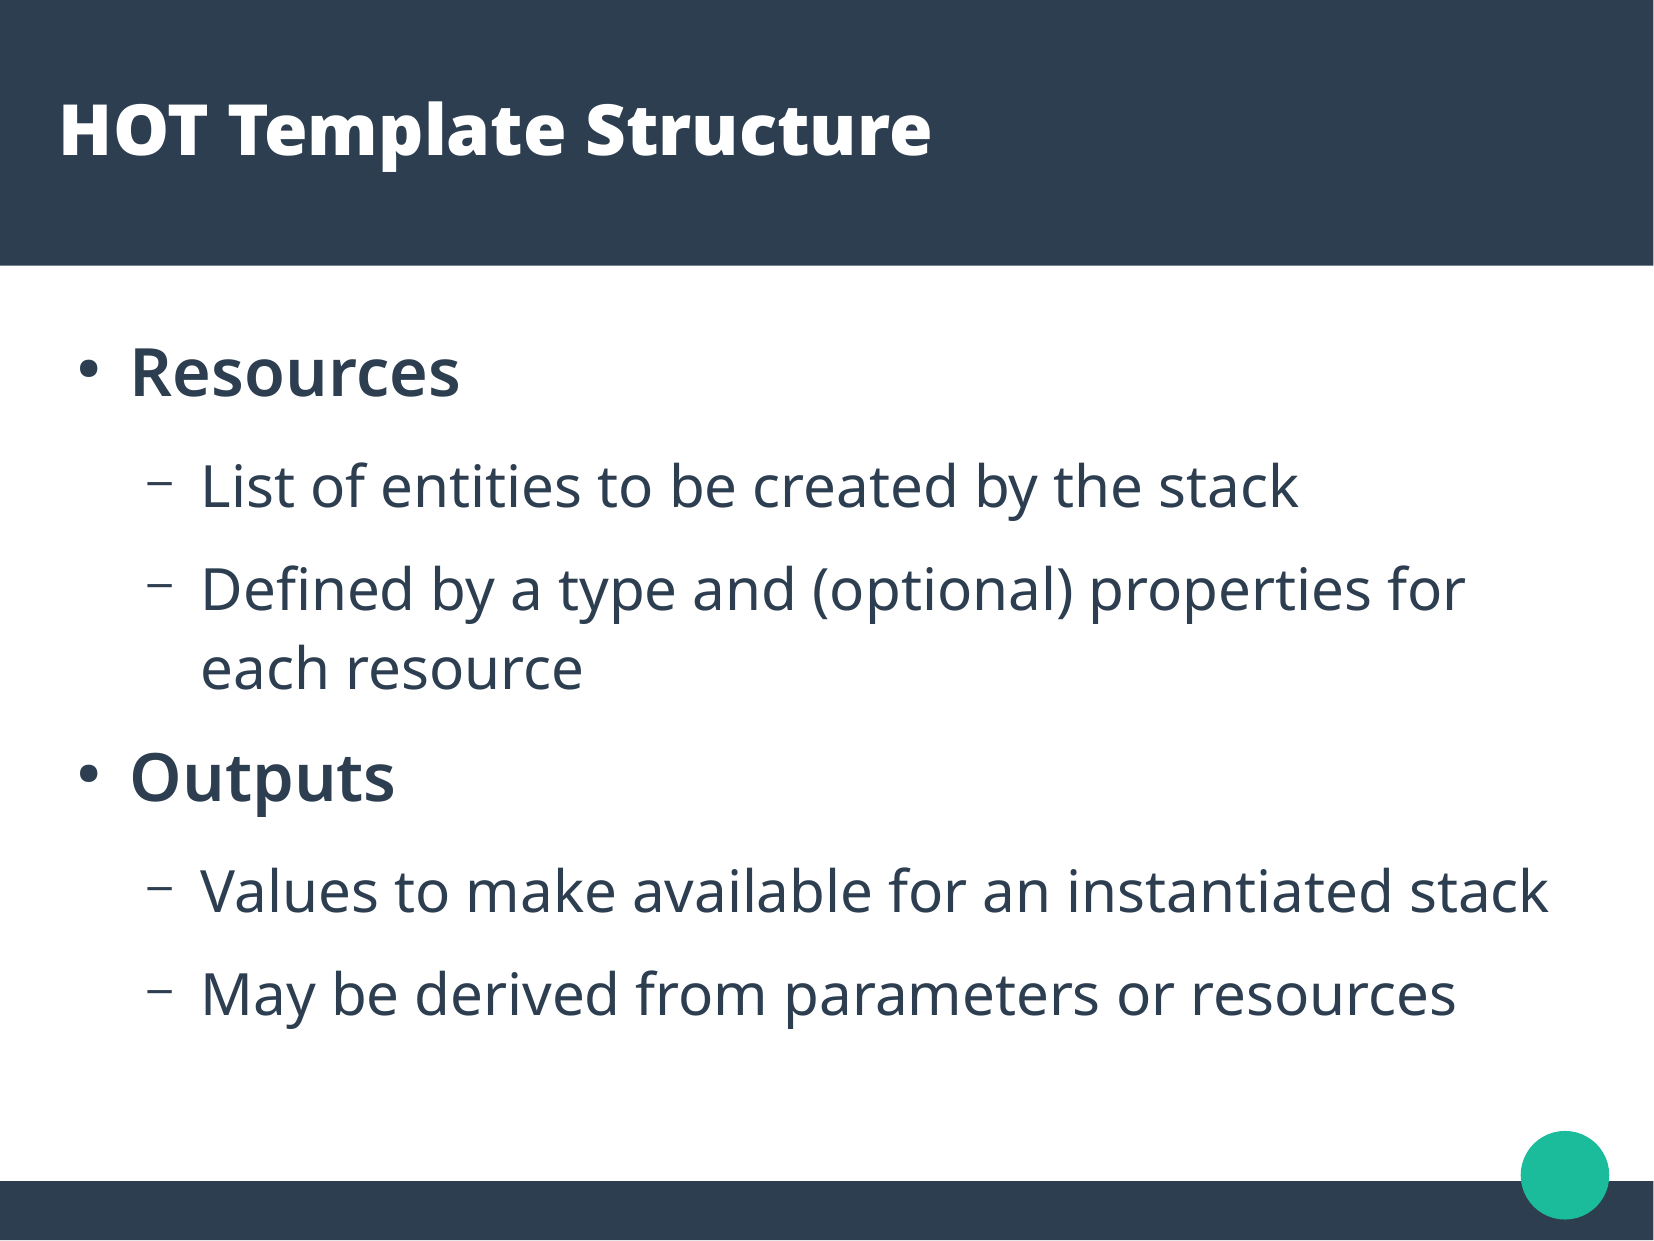

# HOT Template Structure
Resources
List of entities to be created by the stack
Defined by a type and (optional) properties for each resource
Outputs
Values to make available for an instantiated stack
May be derived from parameters or resources